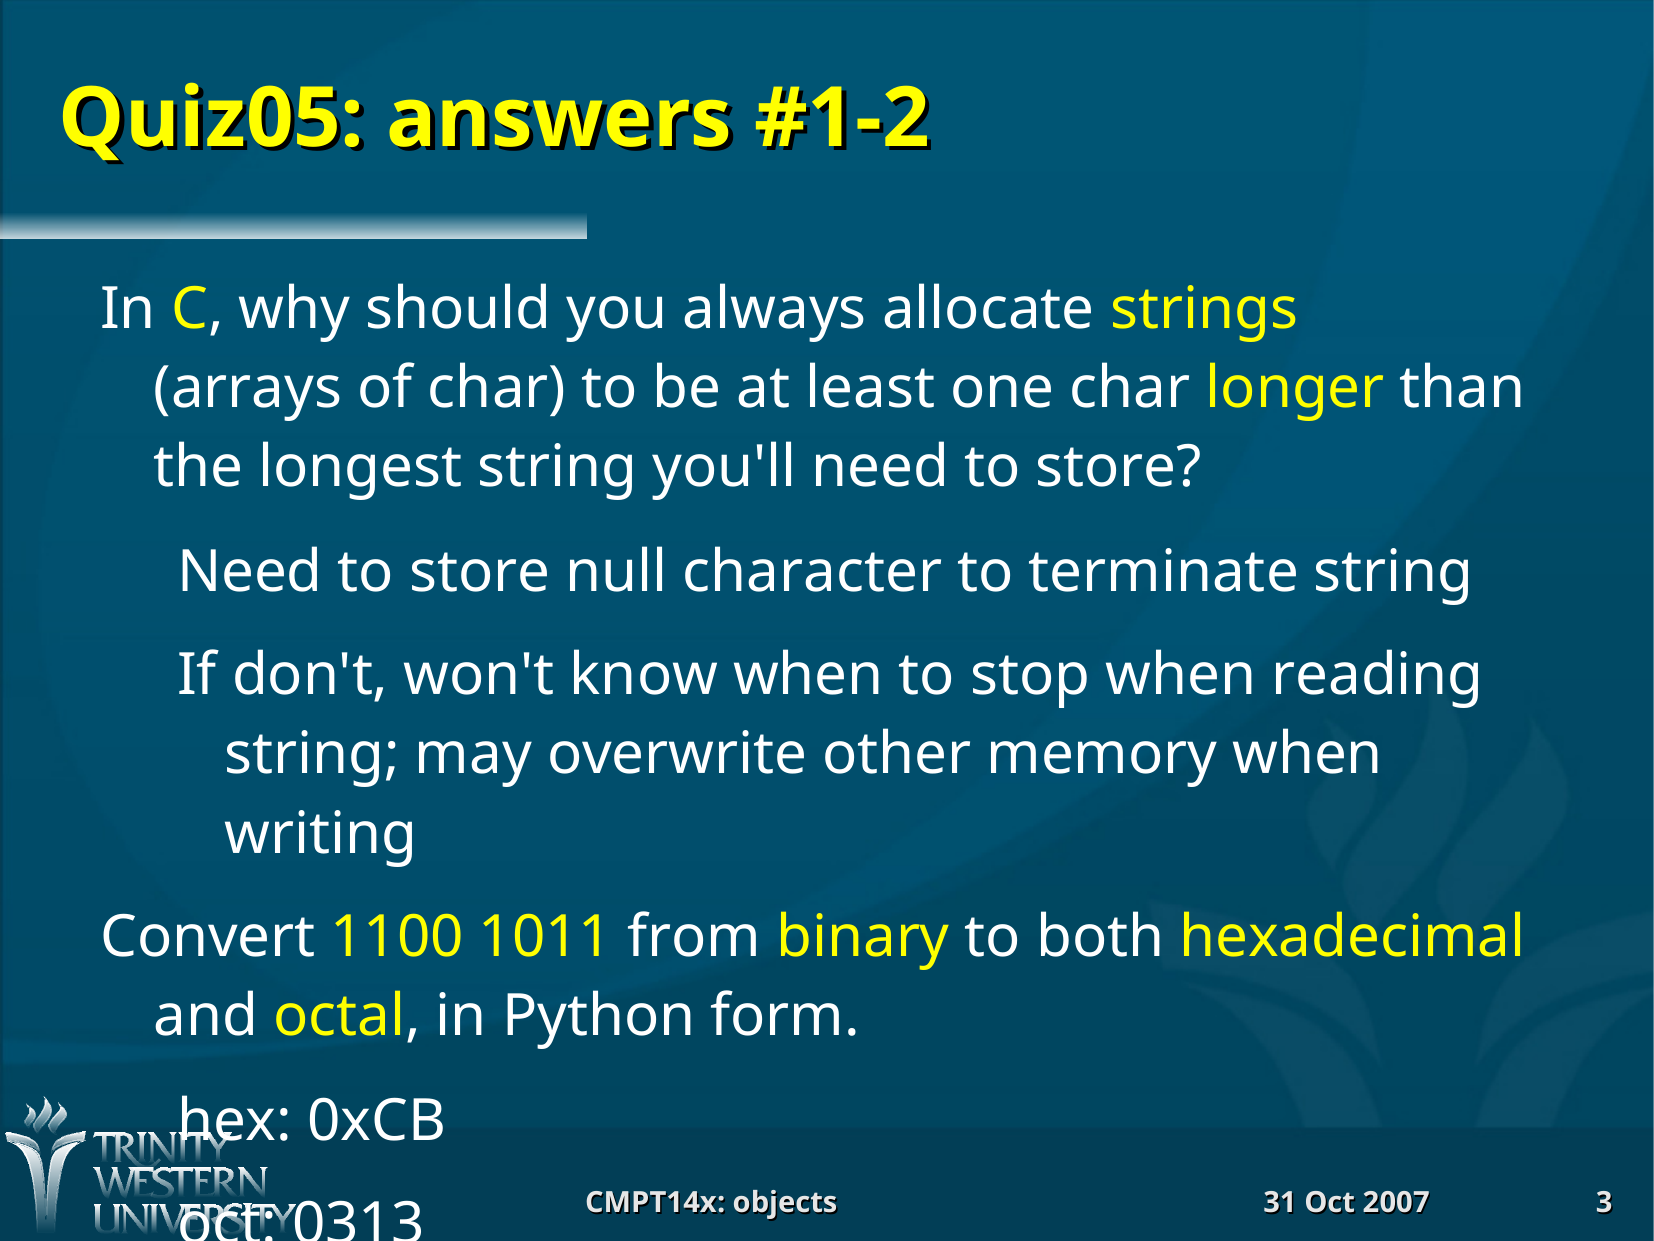

# Quiz05: answers #1-2
In C, why should you always allocate strings
(arrays of char) to be at least one char longer than the longest string you'll need to store?
Need to store null character to terminate string
If don't, won't know when to stop when reading string; may overwrite other memory when writing
Convert 1100 1011 from binary to both hexadecimal and octal, in Python form.
hex: 0xCB
oct: 0313
CMPT14x: objects
31 Oct 2007
3